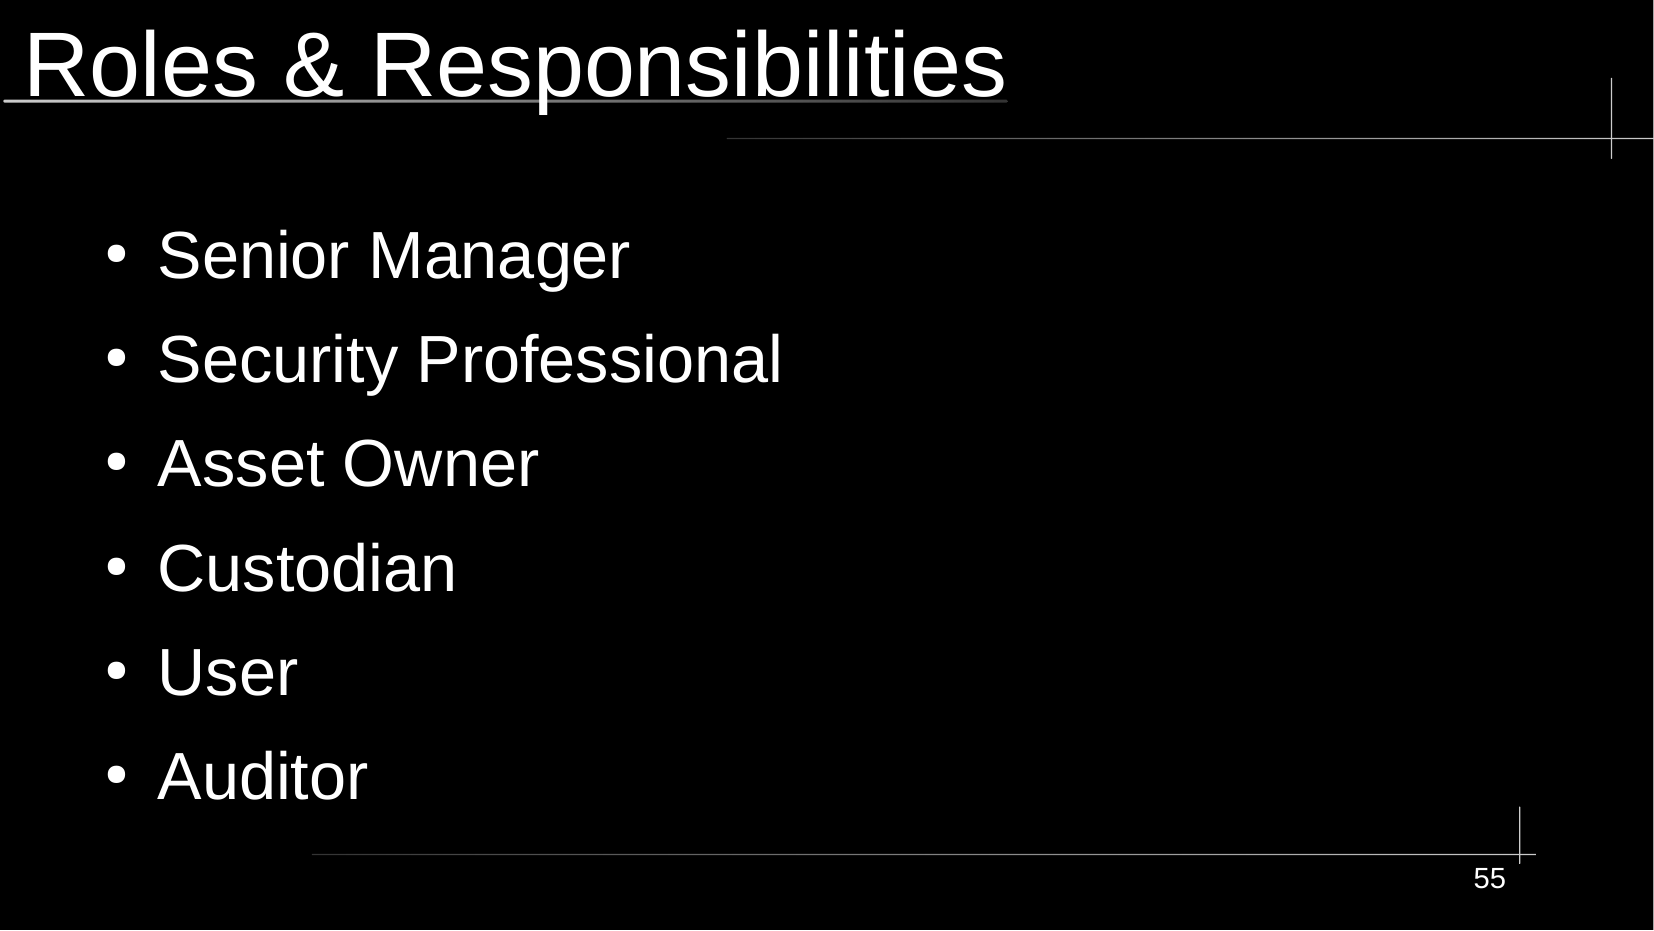

# Roles & Responsibilities
Senior Manager
Security Professional
Asset Owner
Custodian
User
Auditor
55